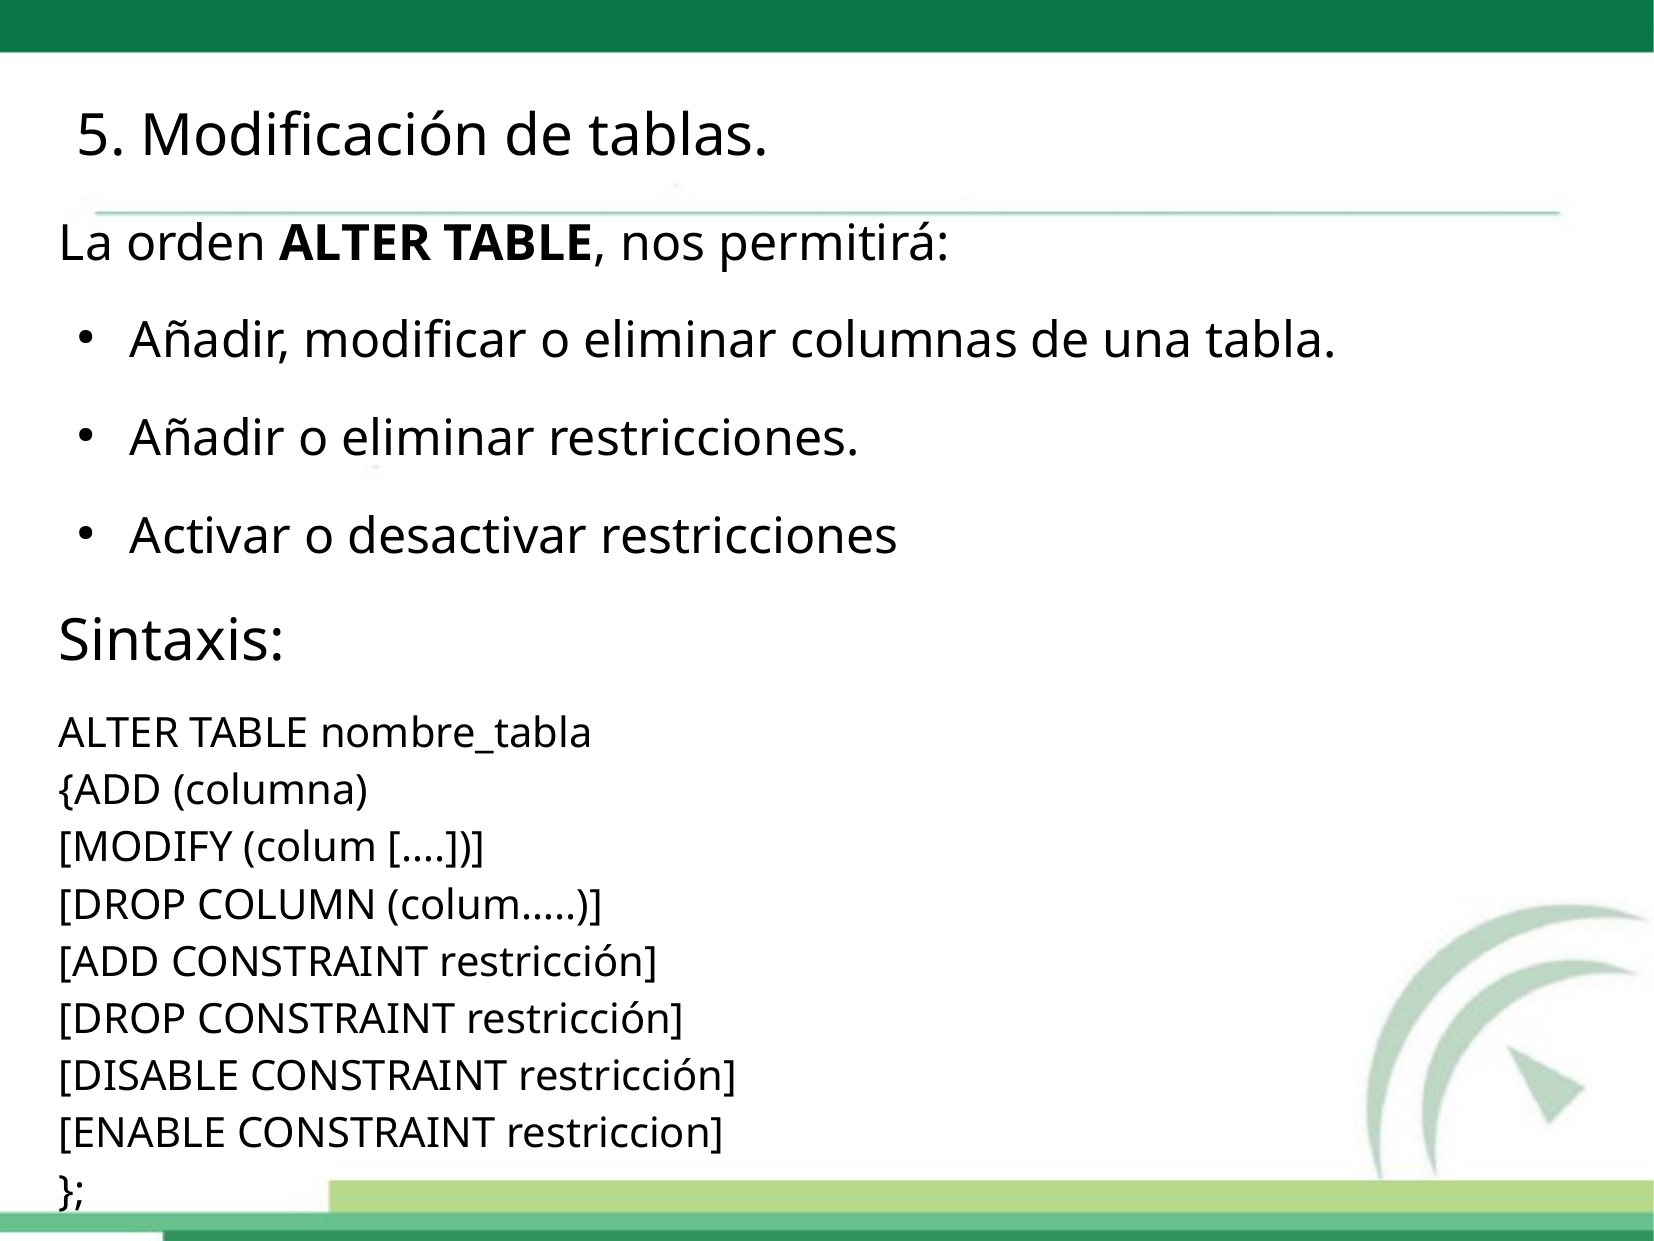

# 5. Modificación de tablas.
La orden ALTER TABLE, nos permitirá:
Añadir, modificar o eliminar columnas de una tabla.
Añadir o eliminar restricciones.
Activar o desactivar restricciones
Sintaxis:
ALTER TABLE nombre_tabla
{ADD (columna)
[MODIFY (colum [….])]
[DROP COLUMN (colum…..)]
[ADD CONSTRAINT restricción]
[DROP CONSTRAINT restricción]
[DISABLE CONSTRAINT restricción]
[ENABLE CONSTRAINT restriccion]
};